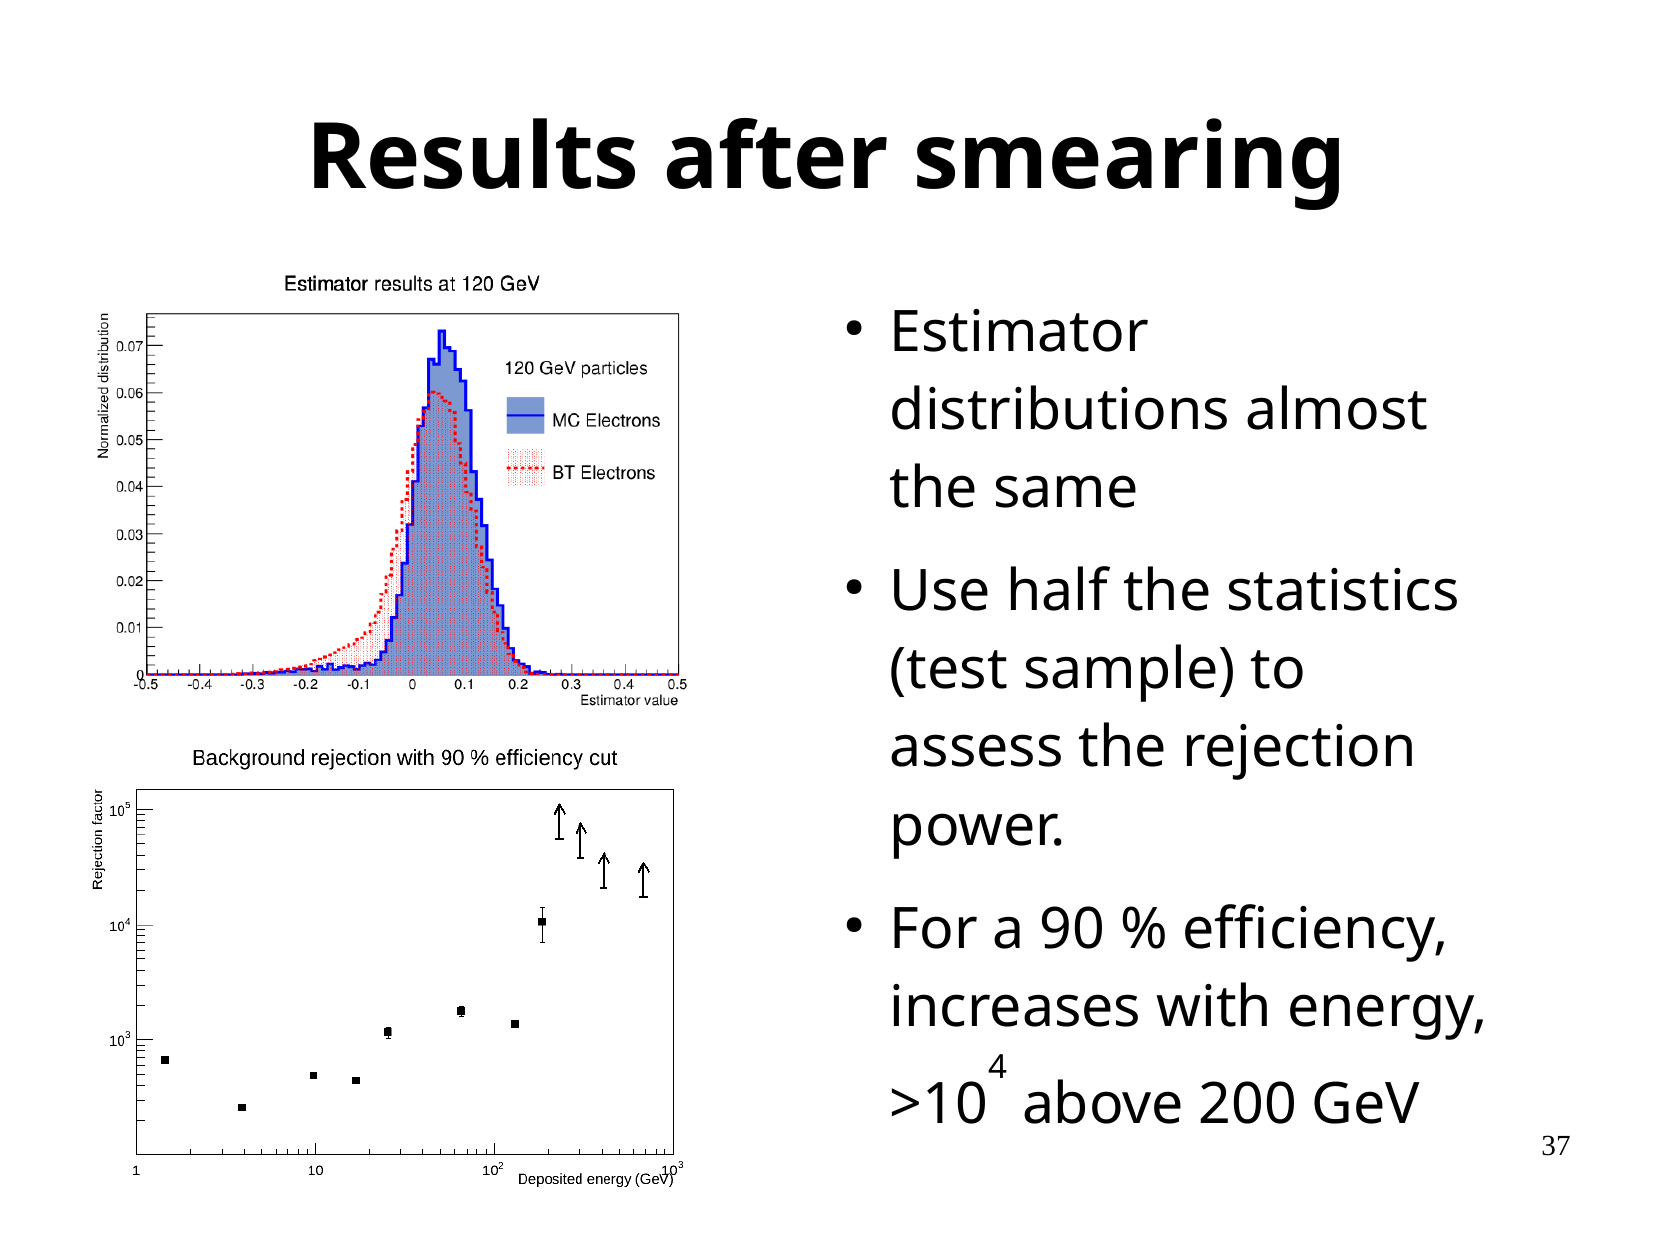

# Results after smearing
Estimator distributions almost the same
Use half the statistics (test sample) to assess the rejection power.
For a 90 % efficiency, increases with energy, >104 above 200 GeV
37